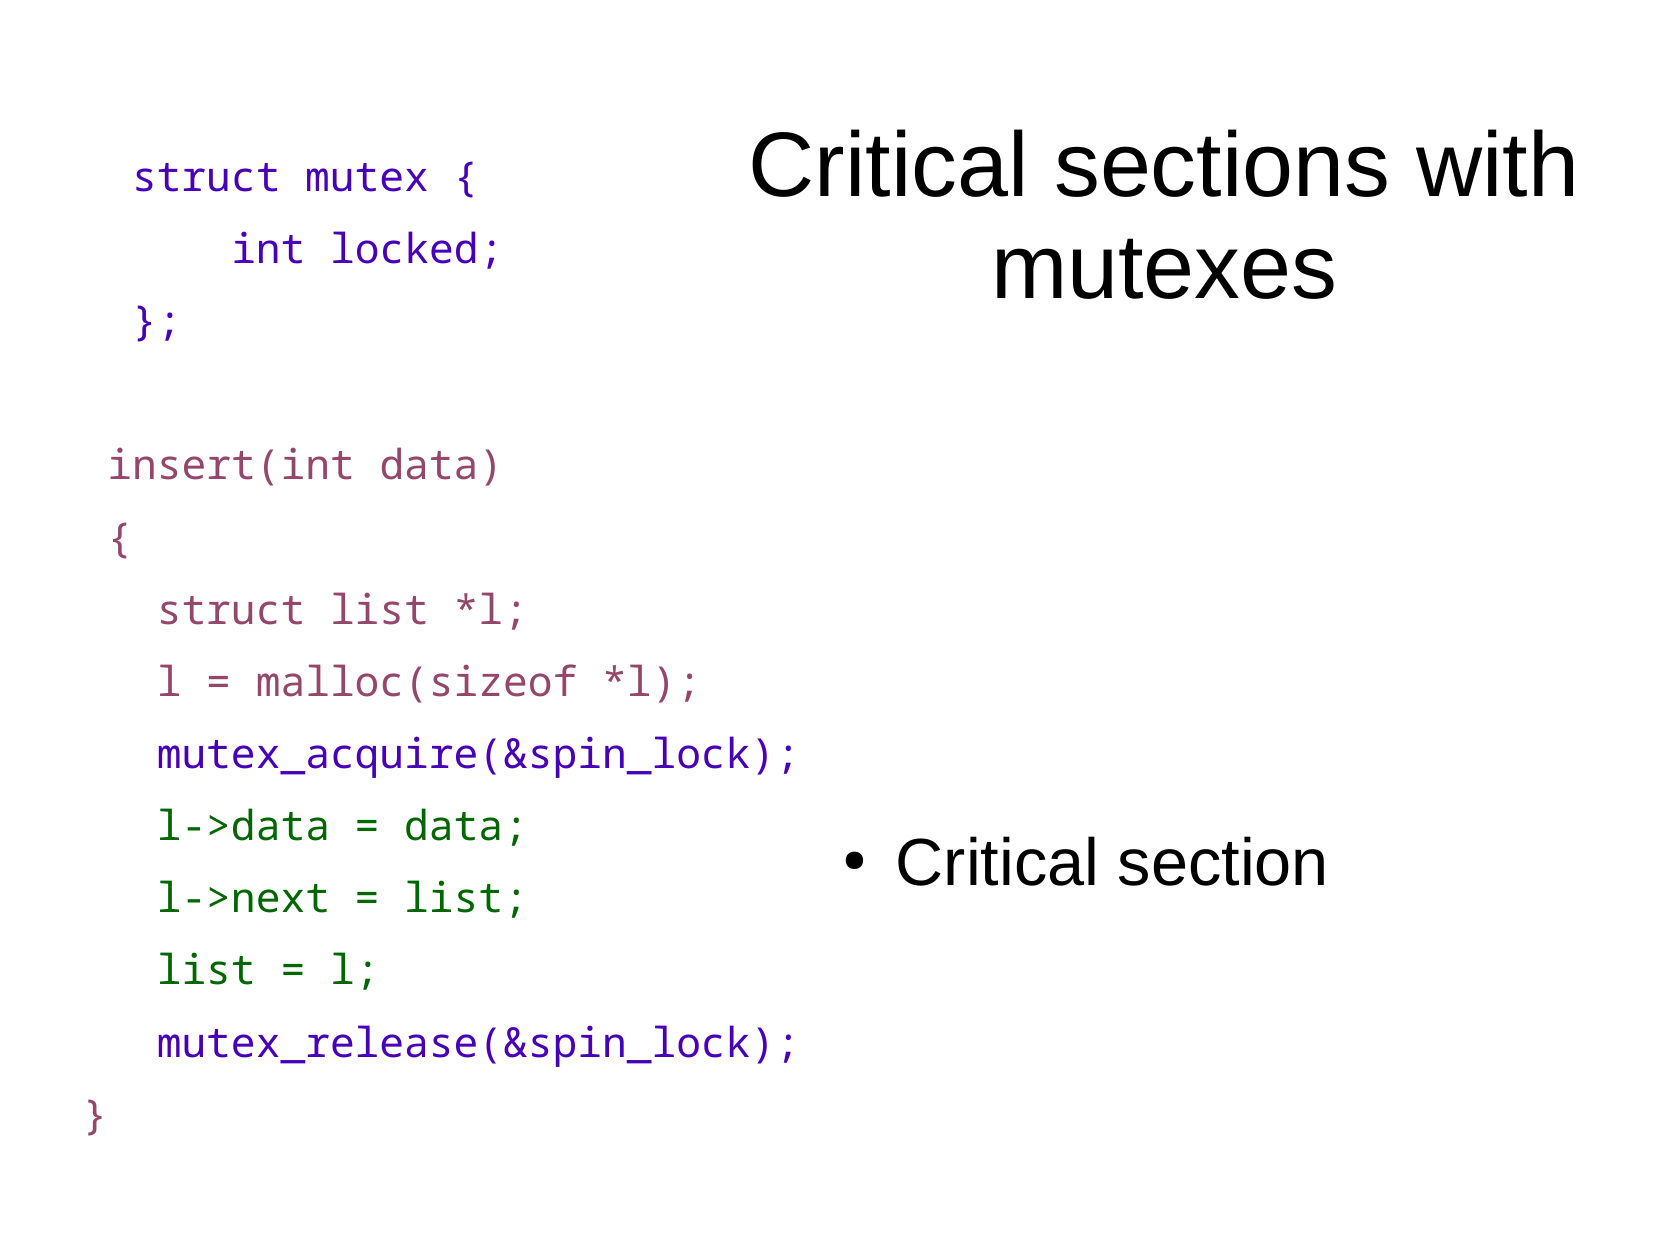

# struct mutex {
 int locked;
 };
 insert(int data)
 {
 struct list *l;
 l = malloc(sizeof *l);
 mutex_acquire(&spin_lock);
 l->data = data;
 l->next = list;
 list = l;
 mutex_release(&spin_lock);
}
Critical sections with mutexes
Critical section